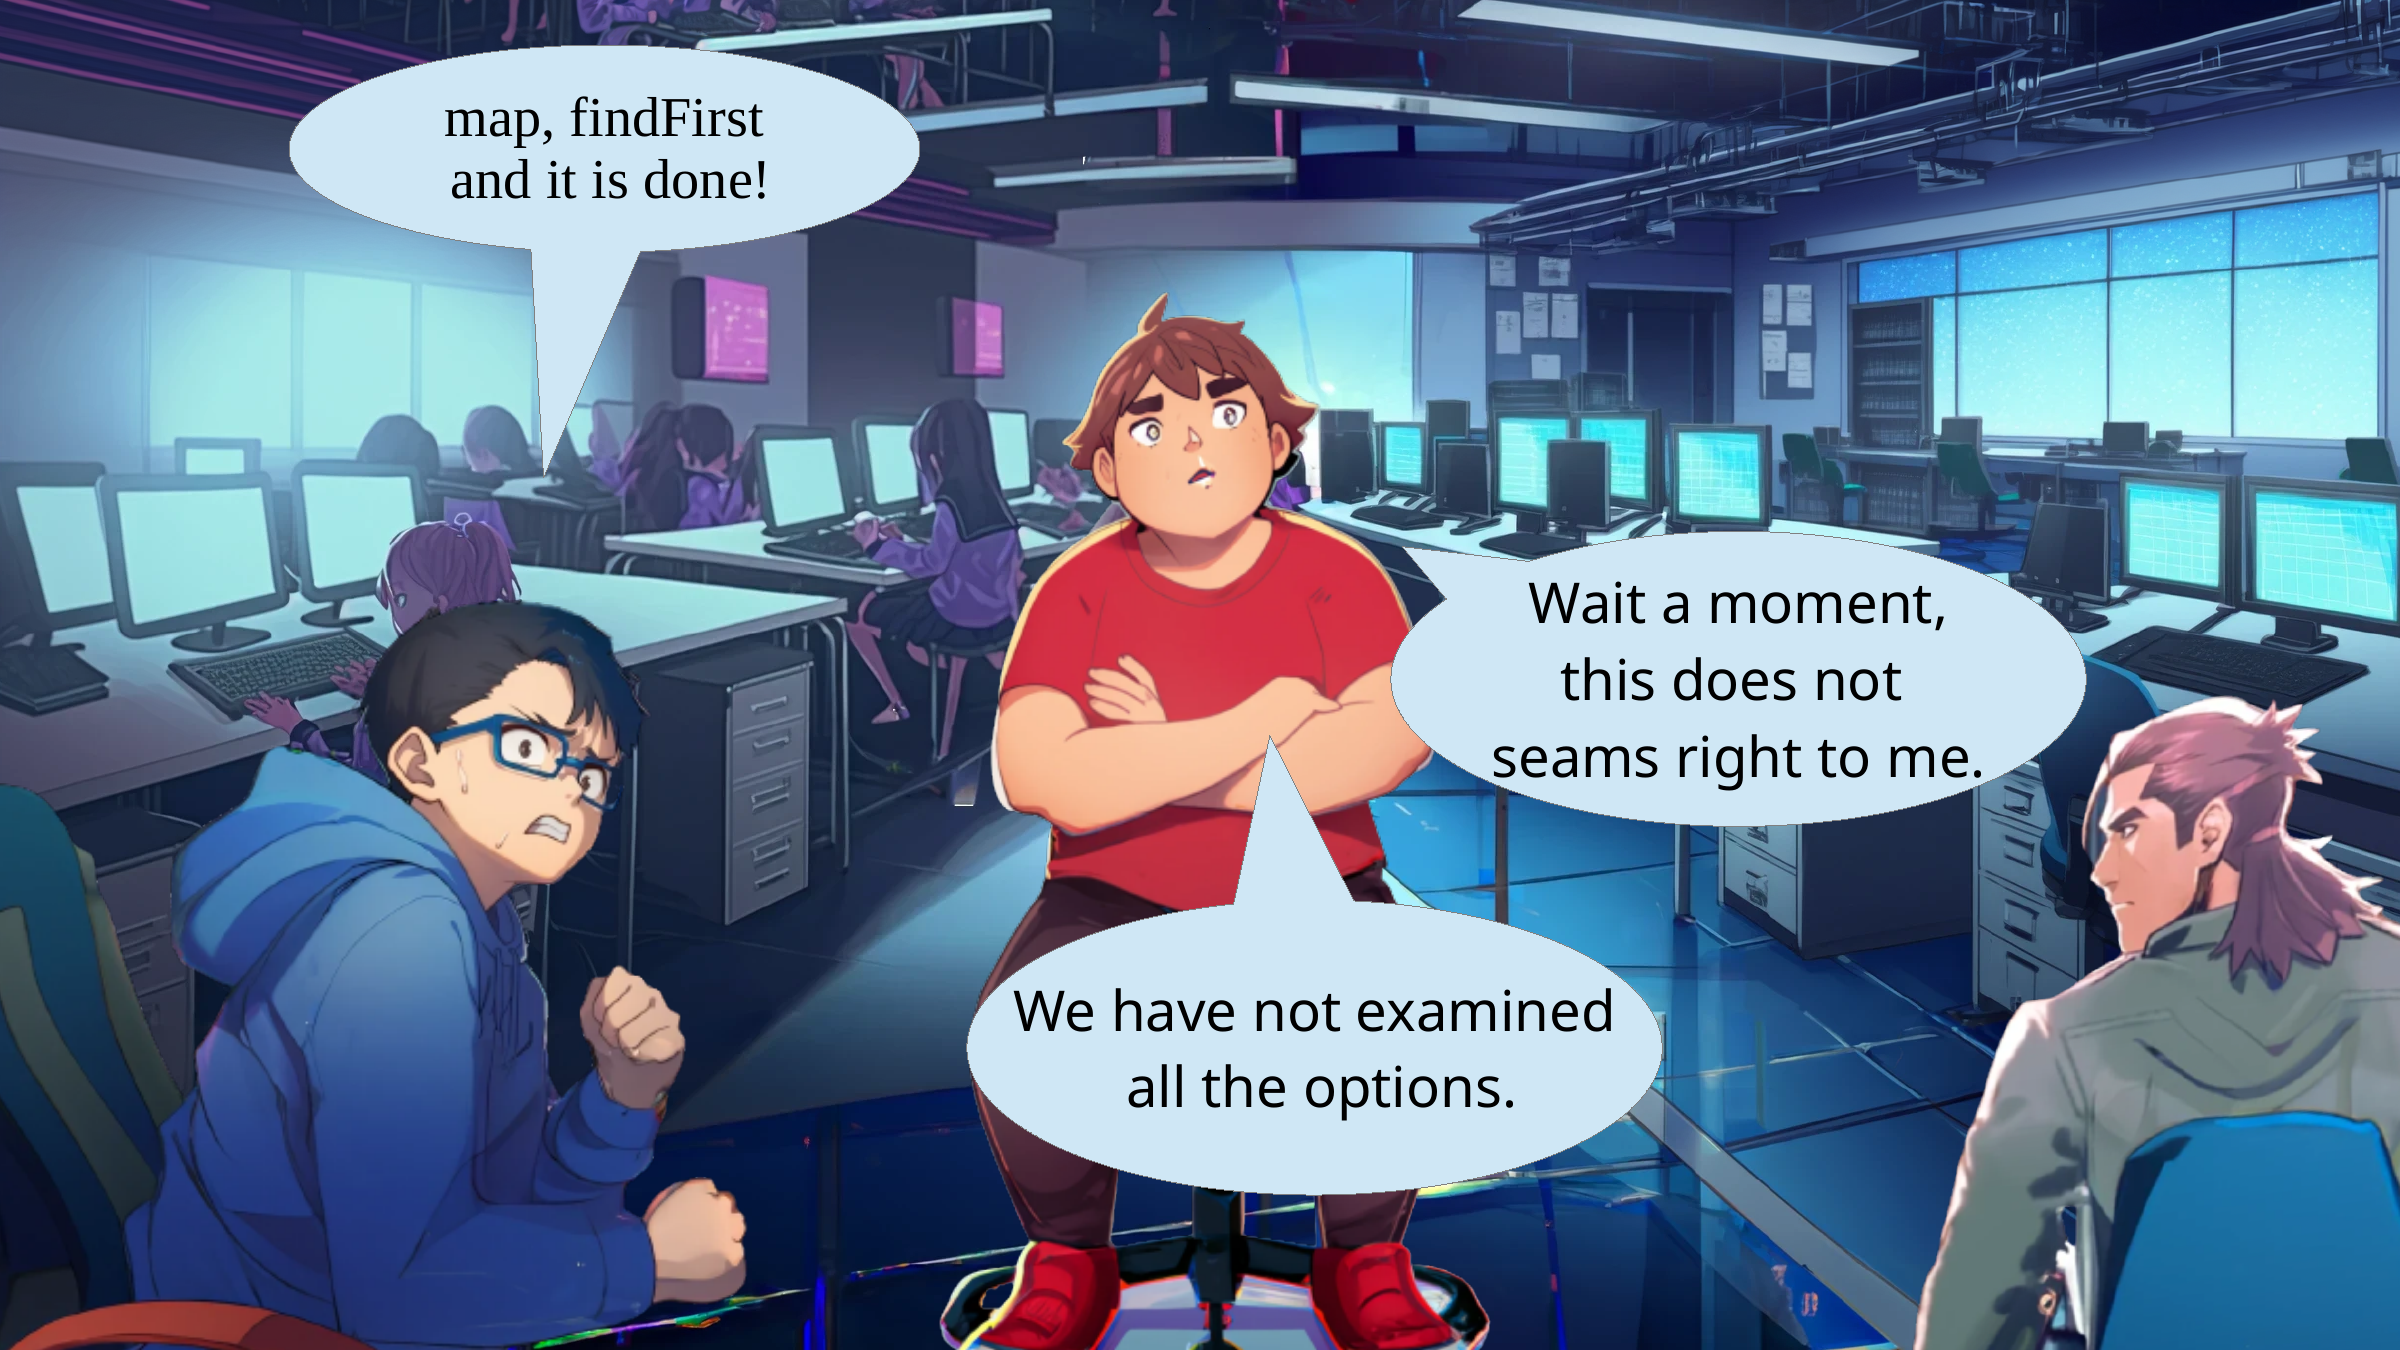

map, findFirst
 and it is done!
Wait a moment,
this does not
seams right to me.
We have not examined
 all the options.